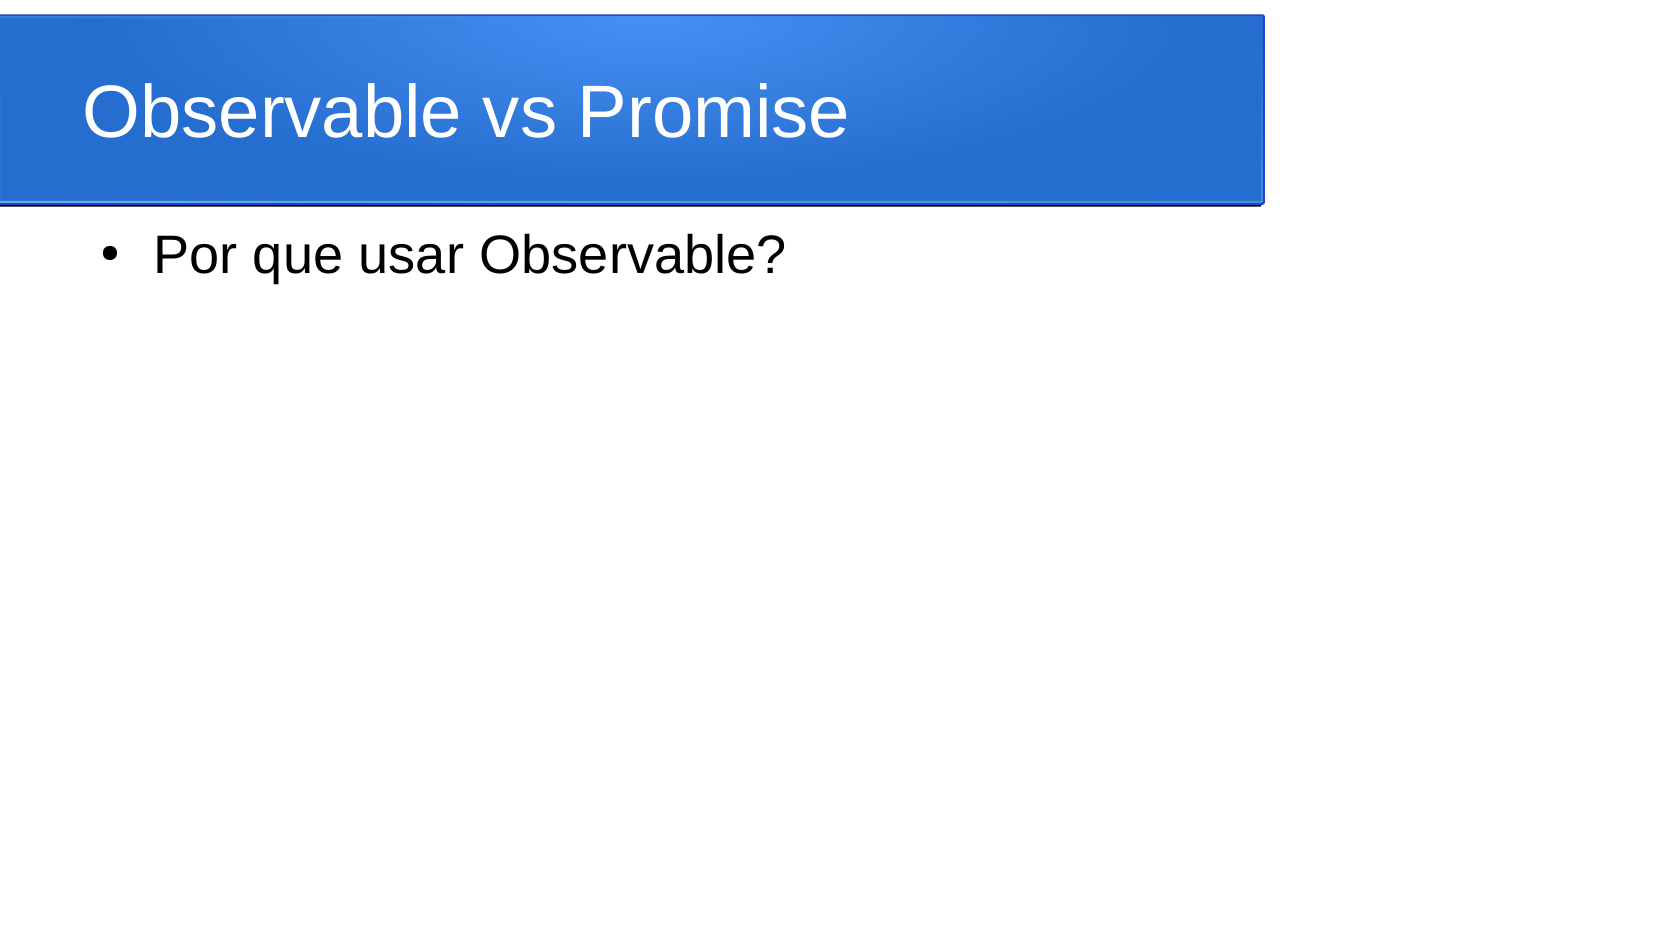

# Observable vs Promise
Por que usar Observable?